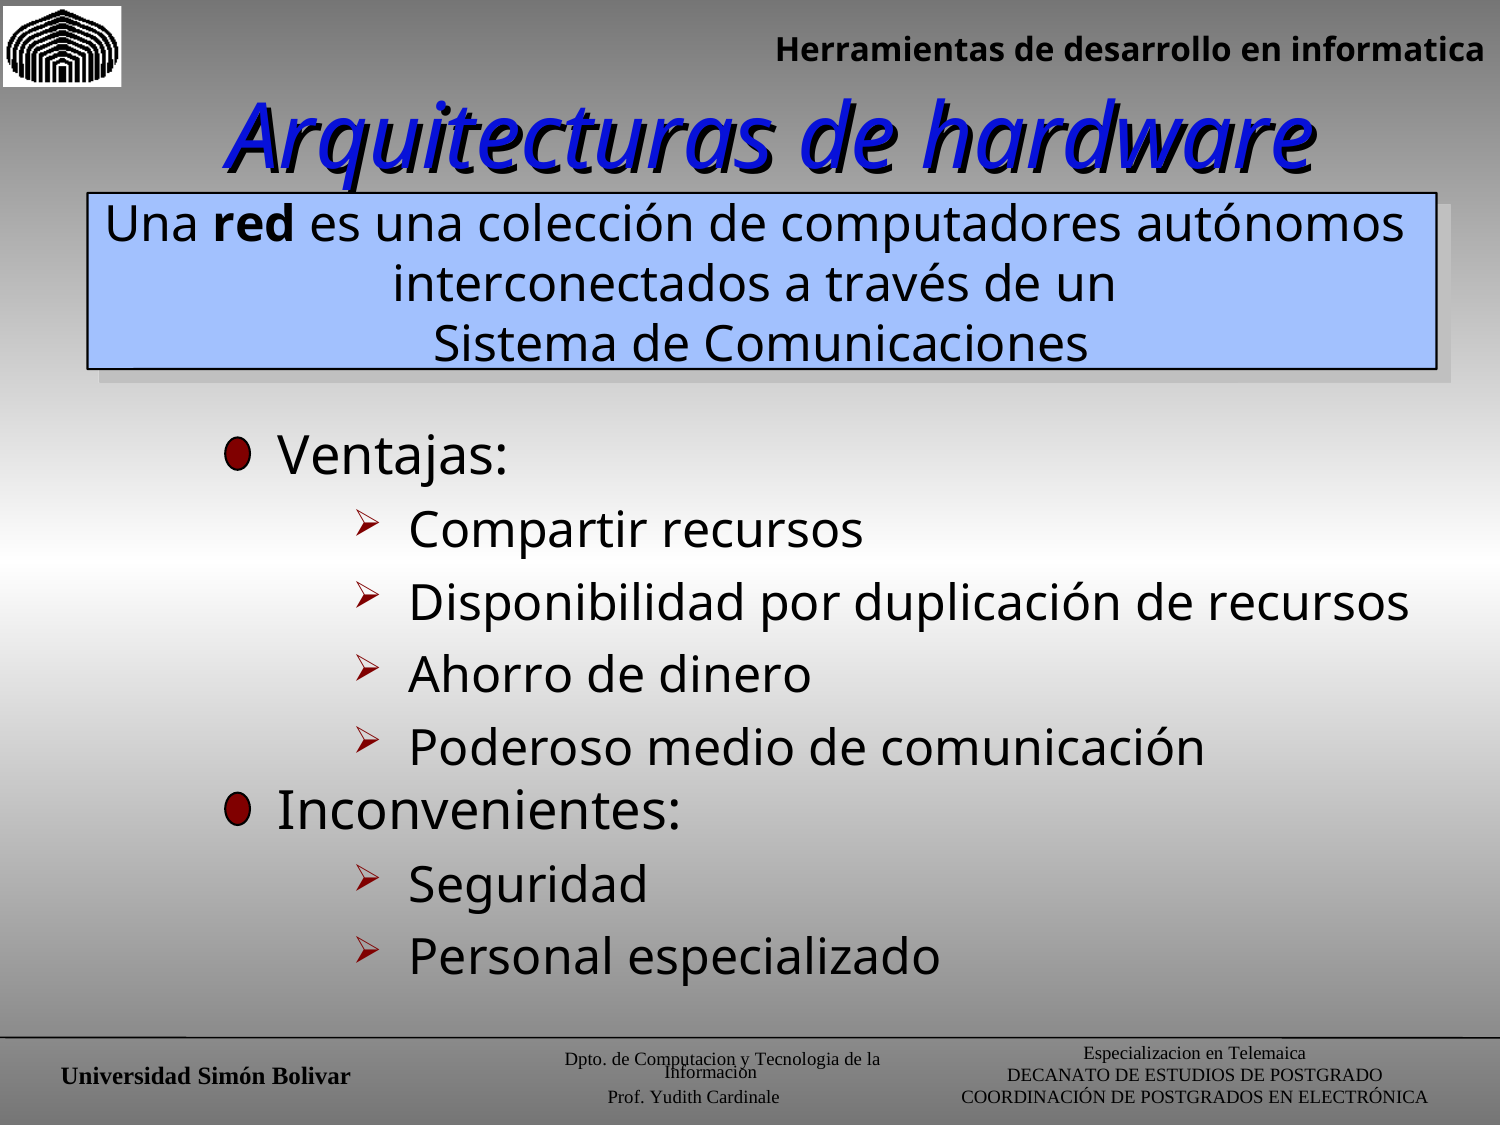

Arquitecturas de hardware
Una red es una colección de computadores autónomos
interconectados a través de un
Sistema de Comunicaciones
Ventajas:
 Compartir recursos
 Disponibilidad por duplicación de recursos
 Ahorro de dinero
 Poderoso medio de comunicación
Inconvenientes:
 Seguridad
 Personal especializado